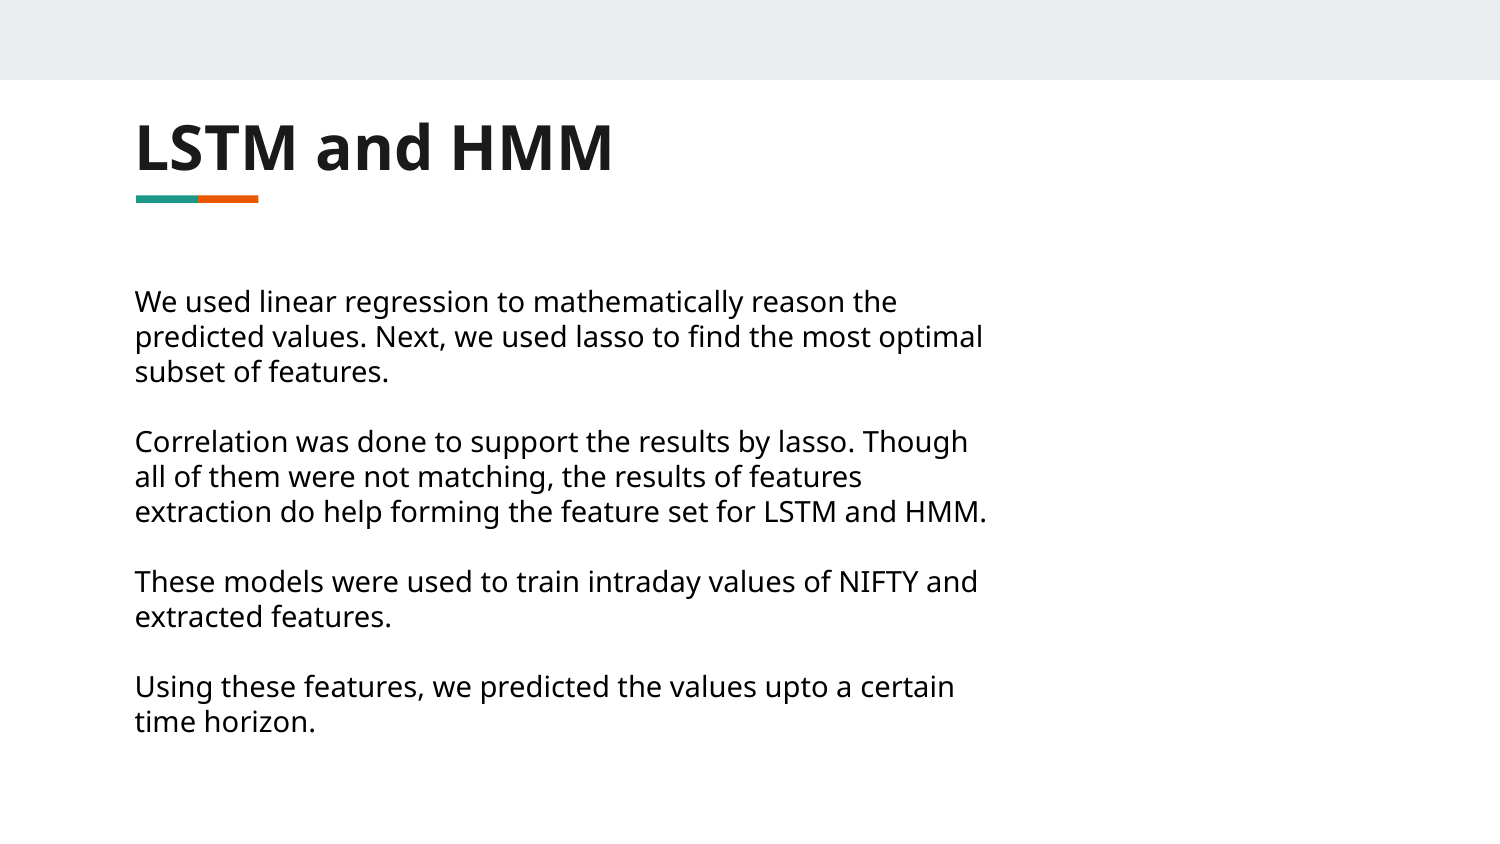

# LSTM and HMM
We used linear regression to mathematically reason the predicted values. Next, we used lasso to find the most optimal subset of features.
Correlation was done to support the results by lasso. Though all of them were not matching, the results of features extraction do help forming the feature set for LSTM and HMM.
These models were used to train intraday values of NIFTY and extracted features.
Using these features, we predicted the values upto a certain time horizon.